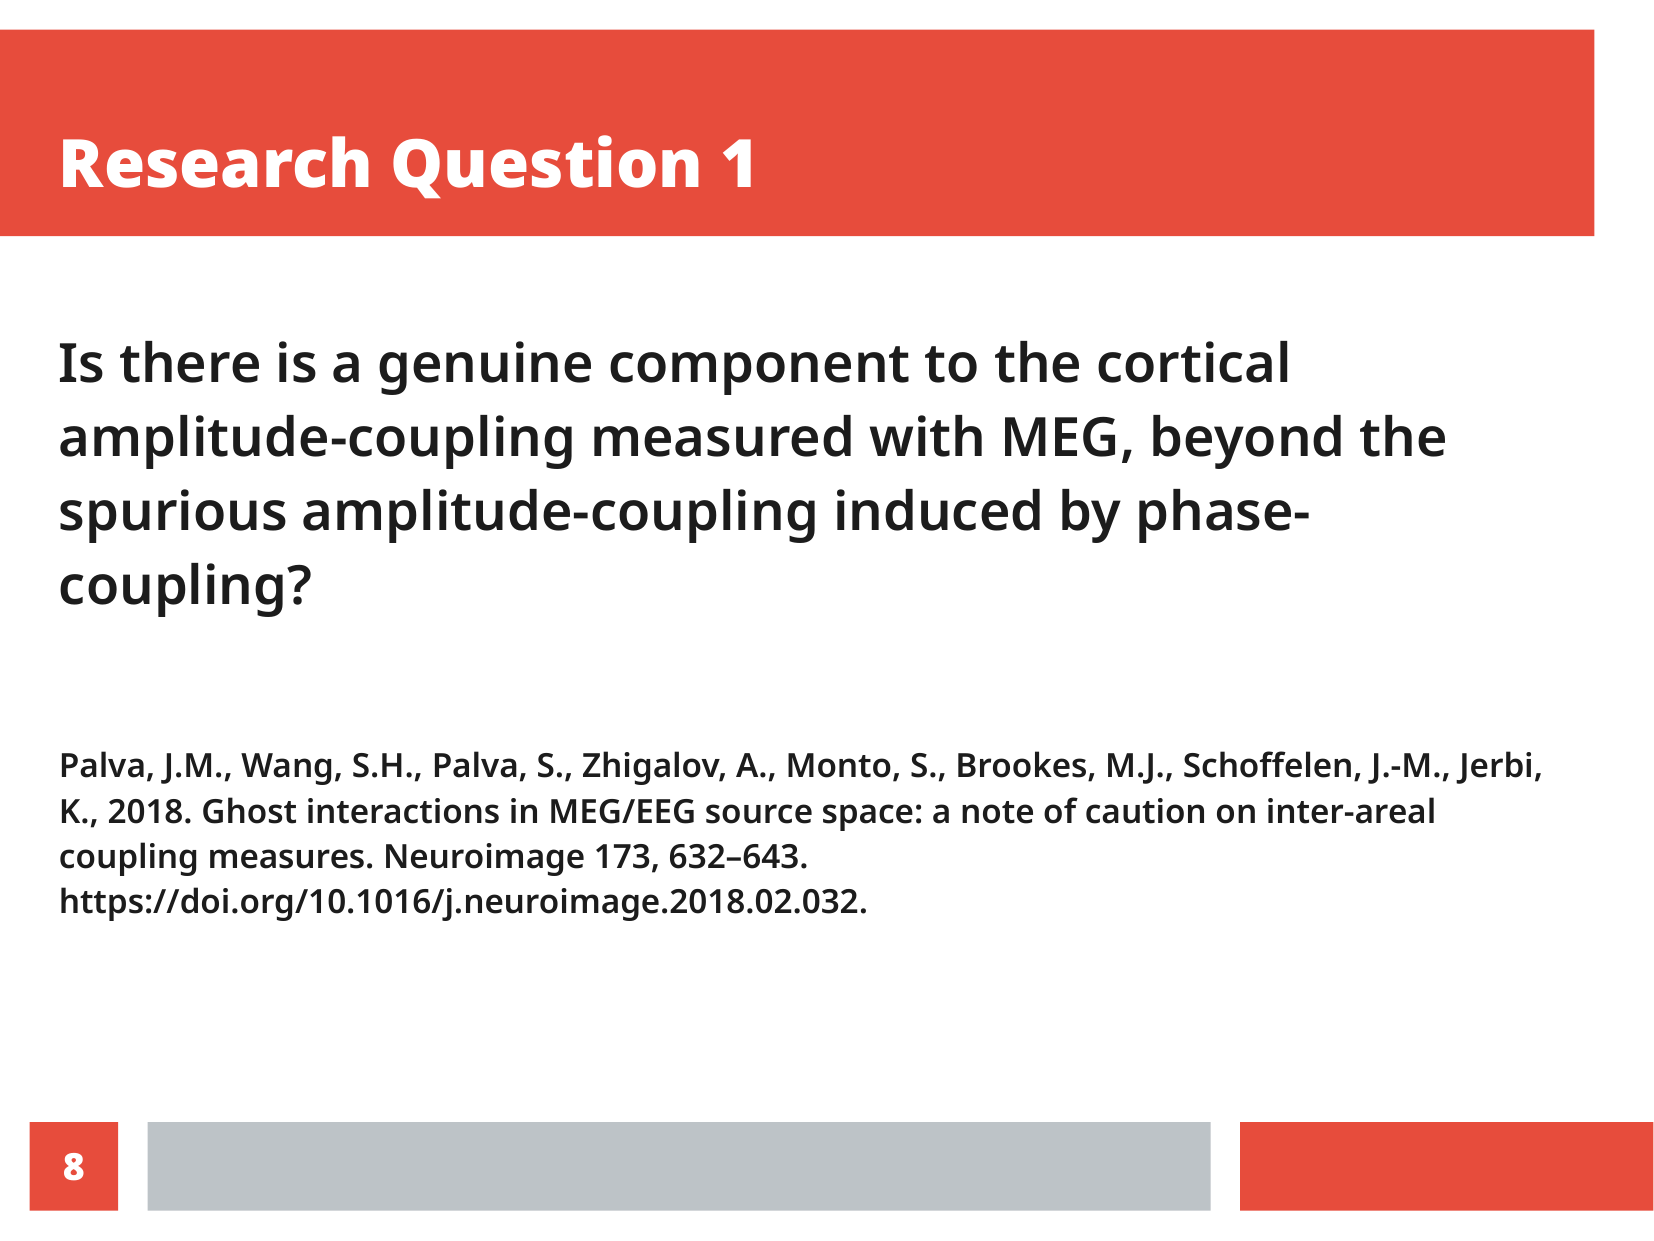

# Research Question 1
Is there is a genuine component to the cortical amplitude-coupling measured with MEG, beyond the spurious amplitude-coupling induced by phase-coupling?
Palva, J.M., Wang, S.H., Palva, S., Zhigalov, A., Monto, S., Brookes, M.J., Schoffelen, J.-M., Jerbi, K., 2018. Ghost interactions in MEG/EEG source space: a note of caution on inter-areal coupling measures. Neuroimage 173, 632–643. https://doi.org/10.1016/j.neuroimage.2018.02.032.
8